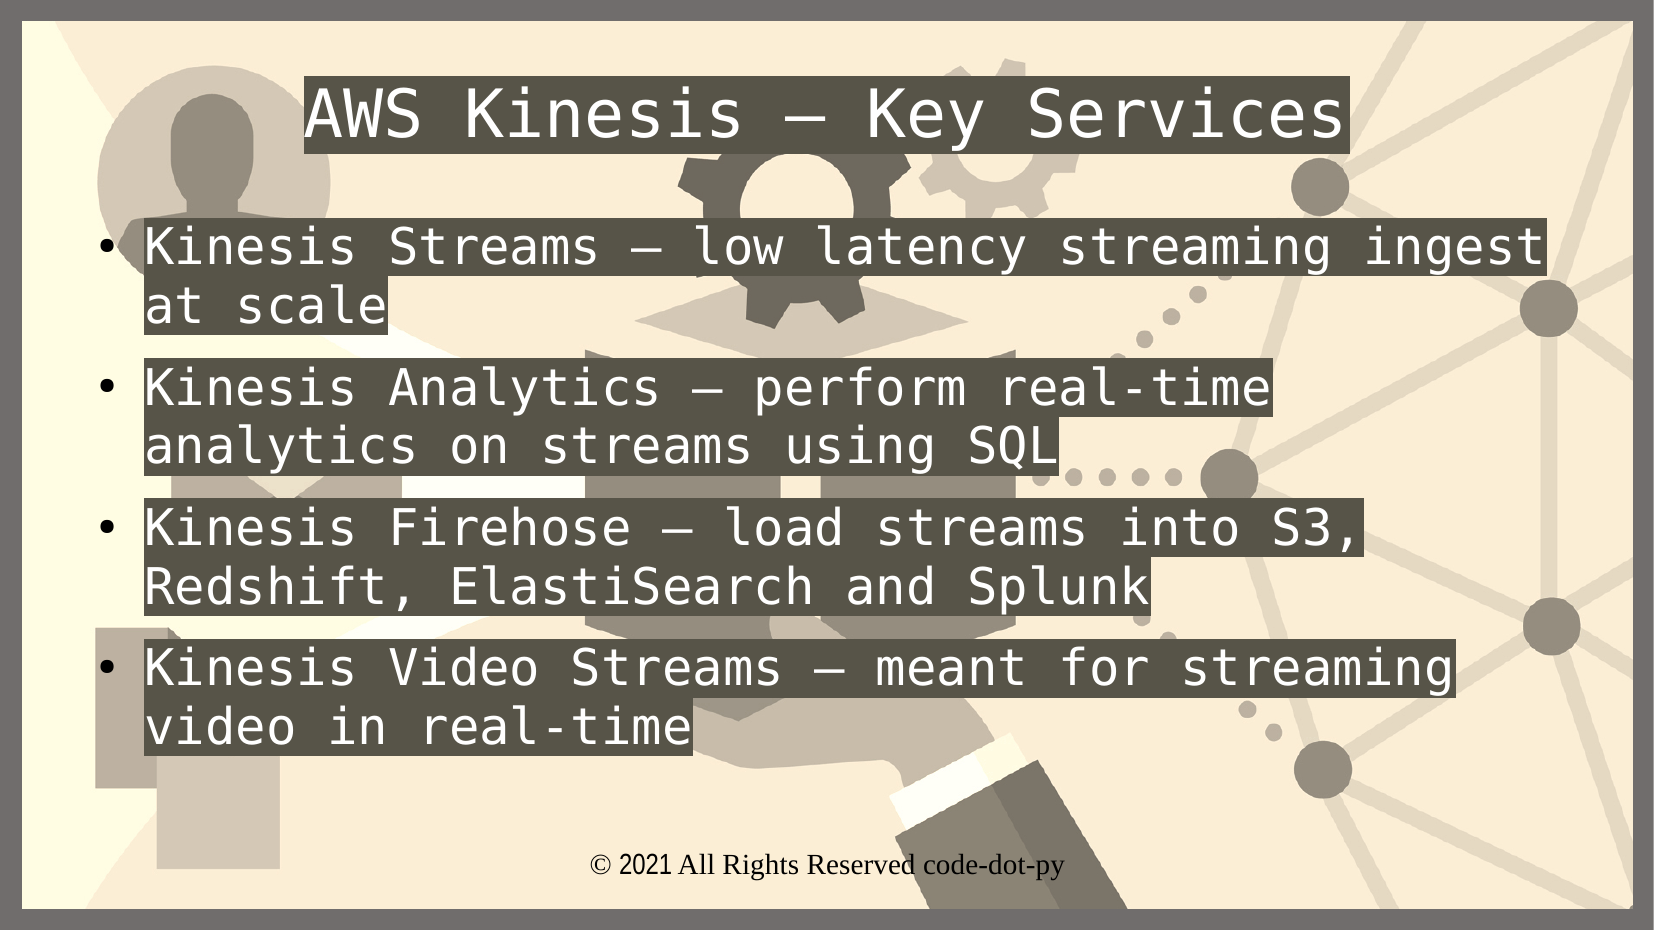

# AWS Kinesis – Key Services
Kinesis Streams – low latency streaming ingest at scale
Kinesis Analytics – perform real-time analytics on streams using SQL
Kinesis Firehose – load streams into S3, Redshift, ElastiSearch and Splunk
Kinesis Video Streams – meant for streaming video in real-time